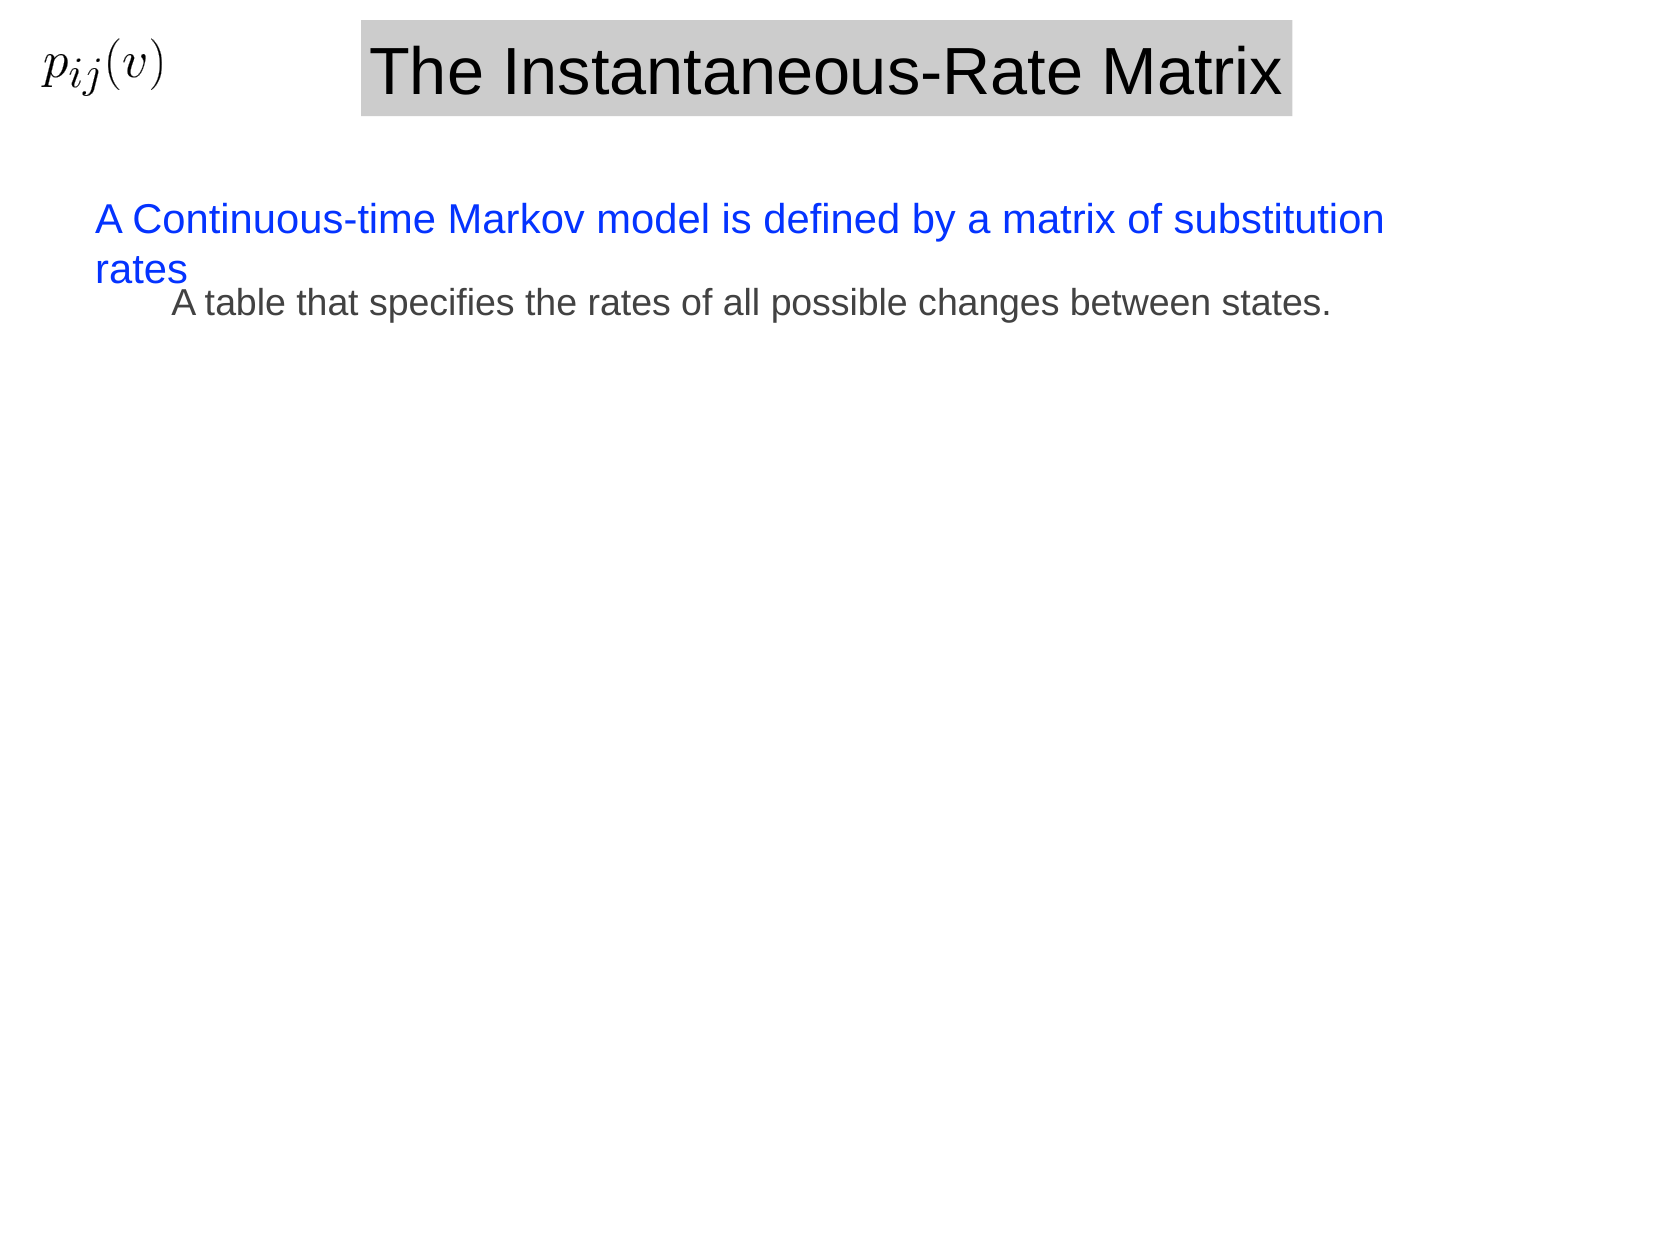

The Instantaneous-Rate Matrix
A Continuous-time Markov model is defined by a matrix of substitution rates
A table that specifies the rates of all possible changes between states.